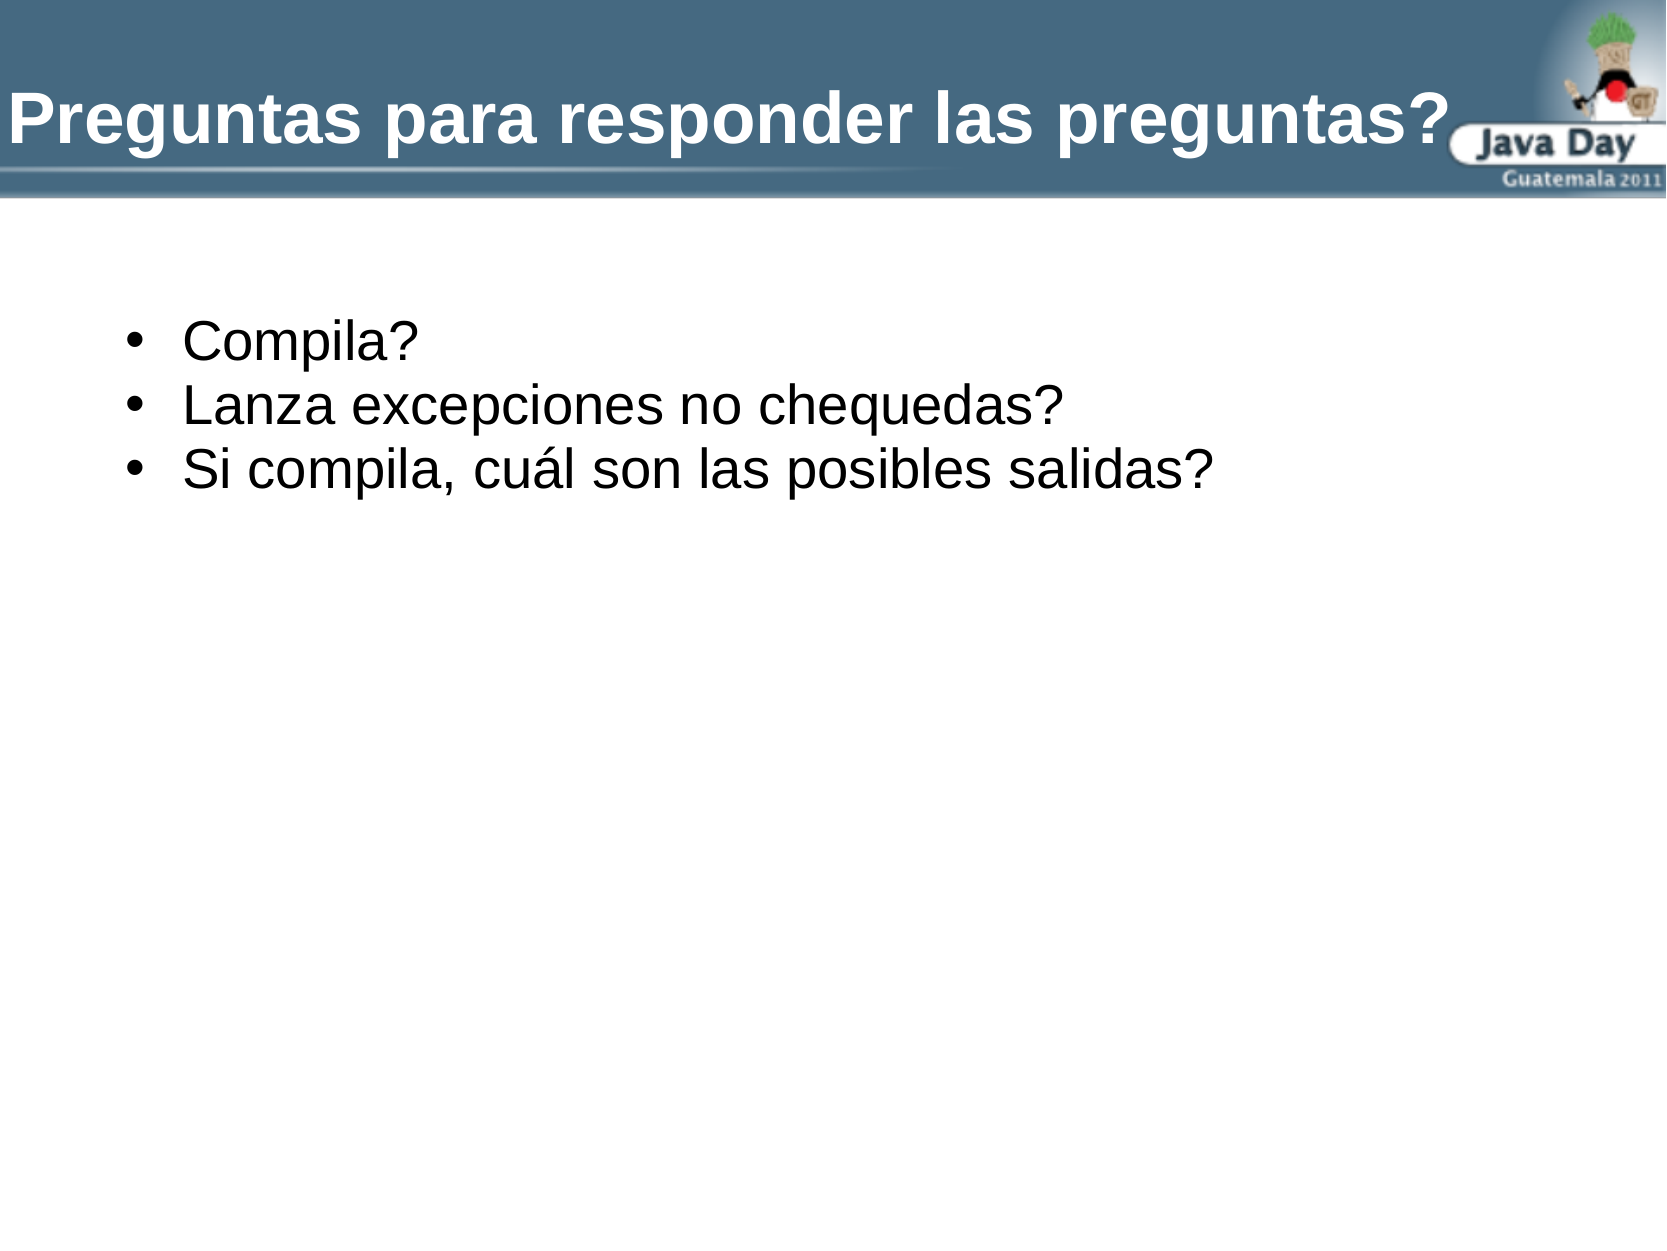

Preguntas para responder las preguntas?
Compila?
Lanza excepciones no chequedas?
Si compila, cuál son las posibles salidas?